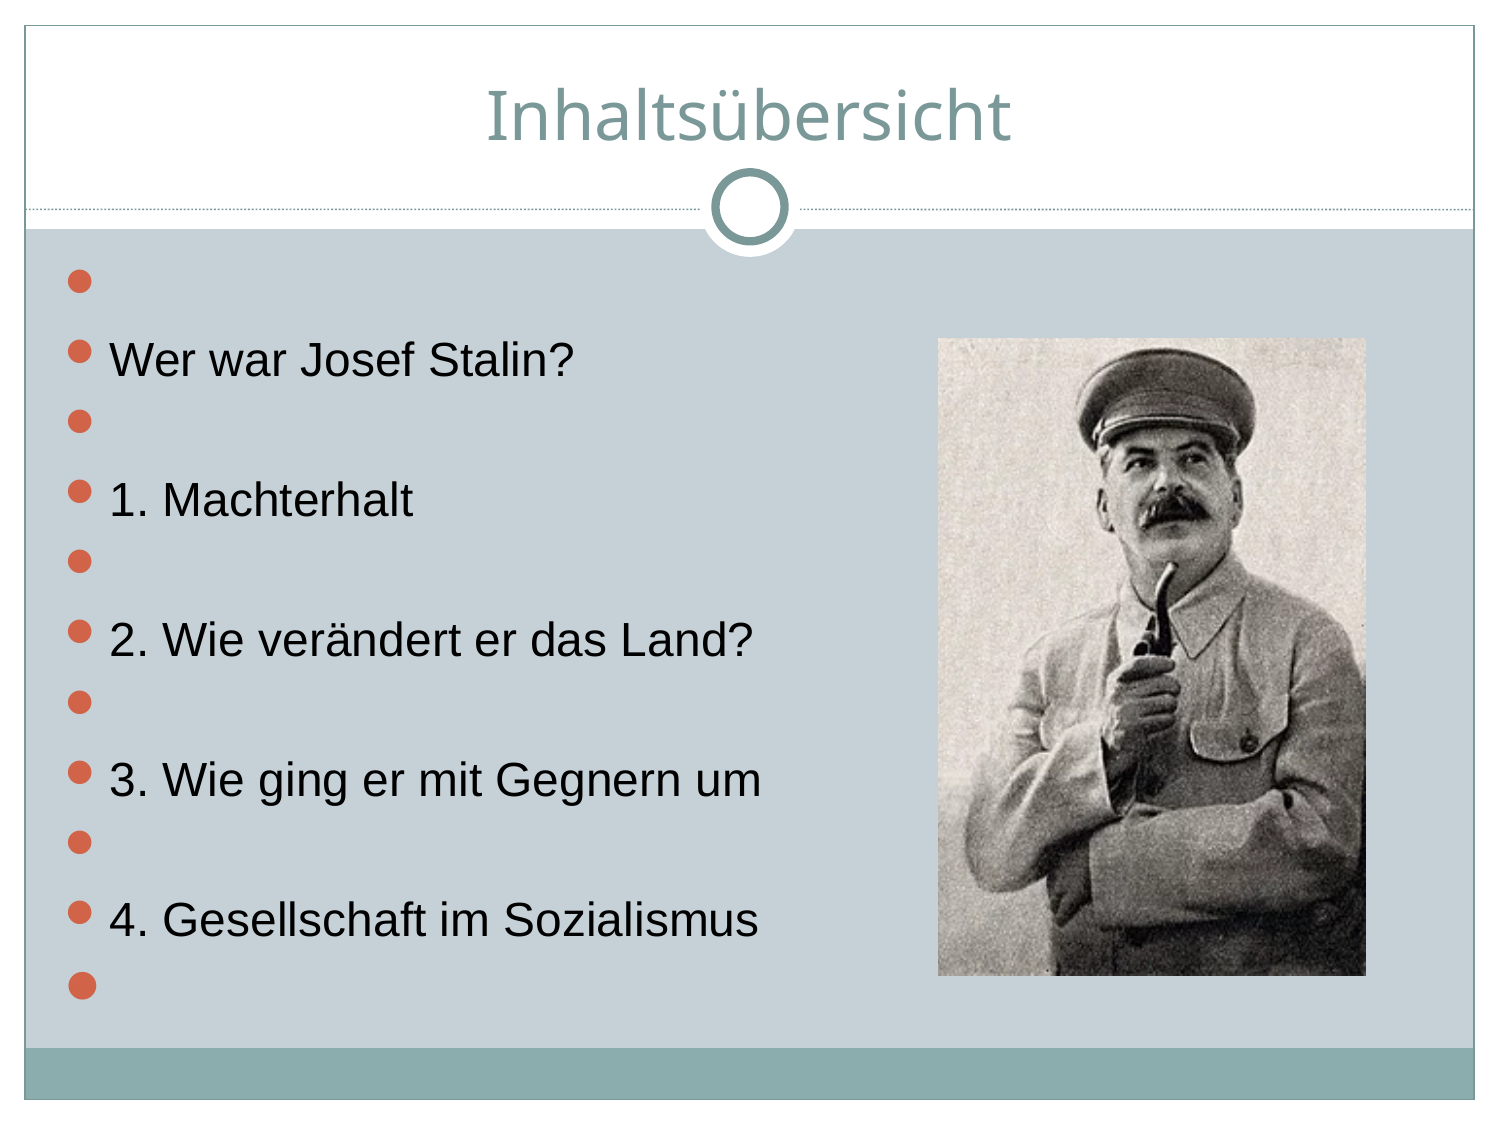

# Inhaltsübersicht
Wer war Josef Stalin?
1. Machterhalt
2. Wie verändert er das Land?
3. Wie ging er mit Gegnern um
4. Gesellschaft im Sozialismus